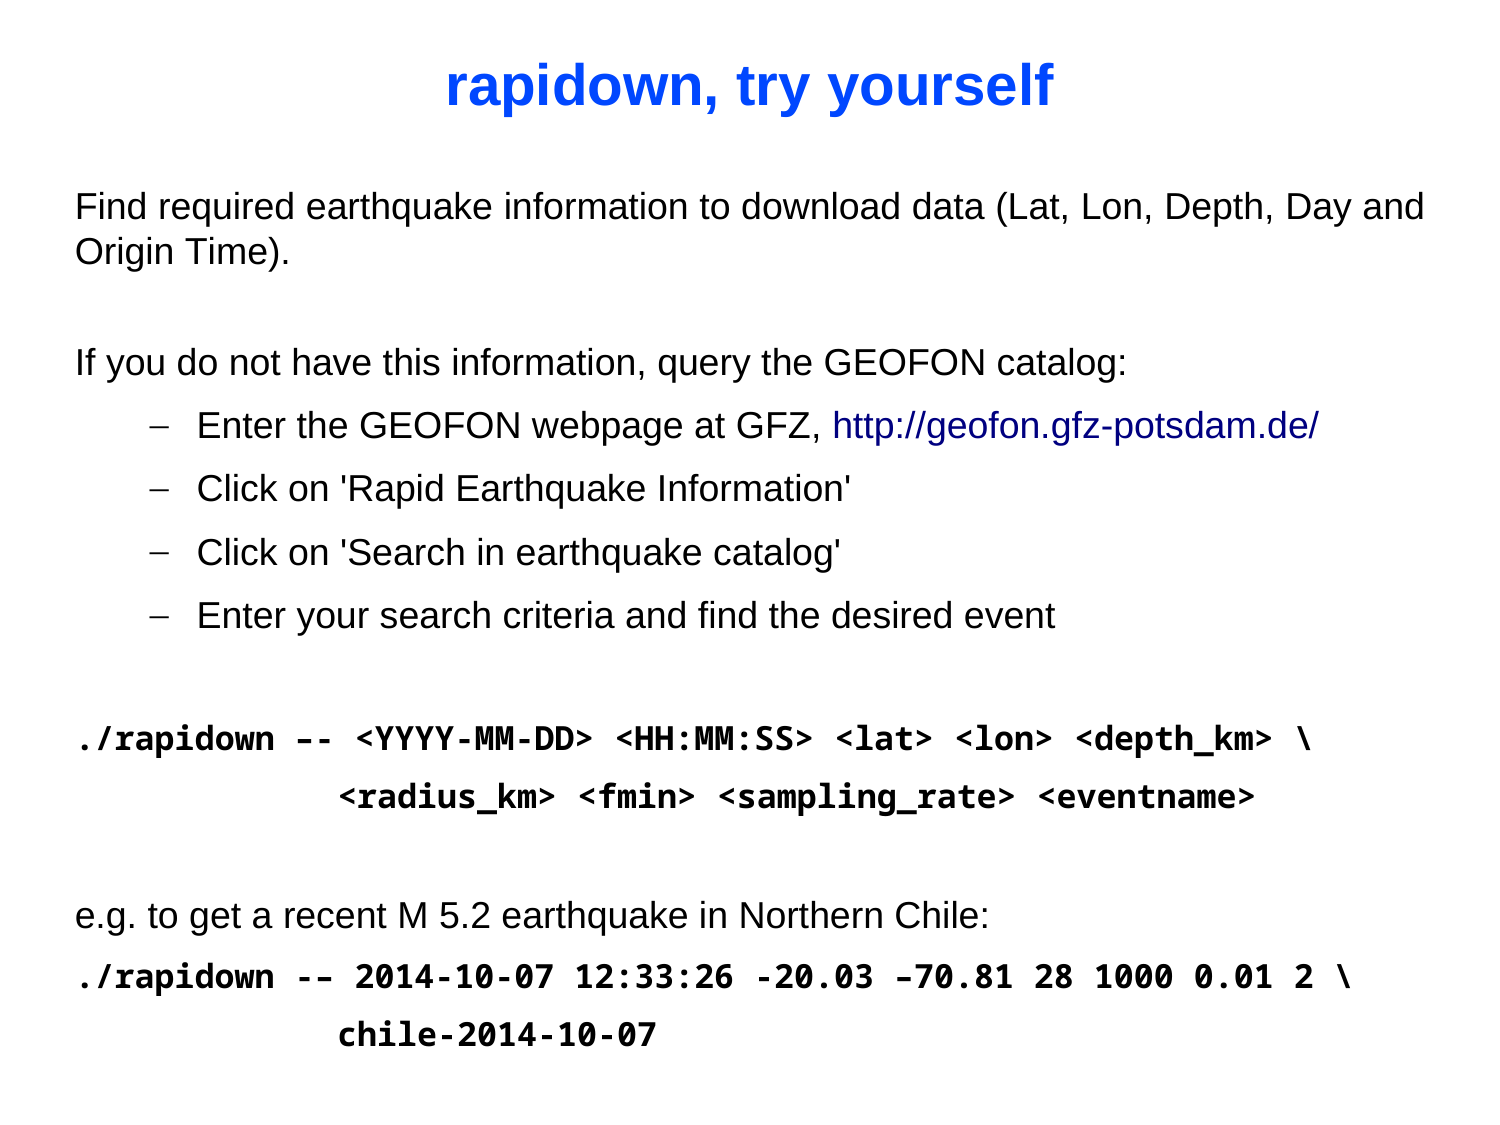

rapidown, try yourself
Find required earthquake information to download data (Lat, Lon, Depth, Day and Origin Time).
If you do not have this information, query the GEOFON catalog:
Enter the GEOFON webpage at GFZ, http://geofon.gfz-potsdam.de/
Click on 'Rapid Earthquake Information'
Click on 'Search in earthquake catalog'
Enter your search criteria and find the desired event
./rapidown –- <YYYY-MM-DD> <HH:MM:SS> <lat> <lon> <depth_km> \
<radius_km> <fmin> <sampling_rate> <eventname>
e.g. to get a recent M 5.2 earthquake in Northern Chile:
./rapidown -– 2014-10-07 12:33:26 -20.03 –70.81 28 1000 0.01 2 \
chile-2014-10-07